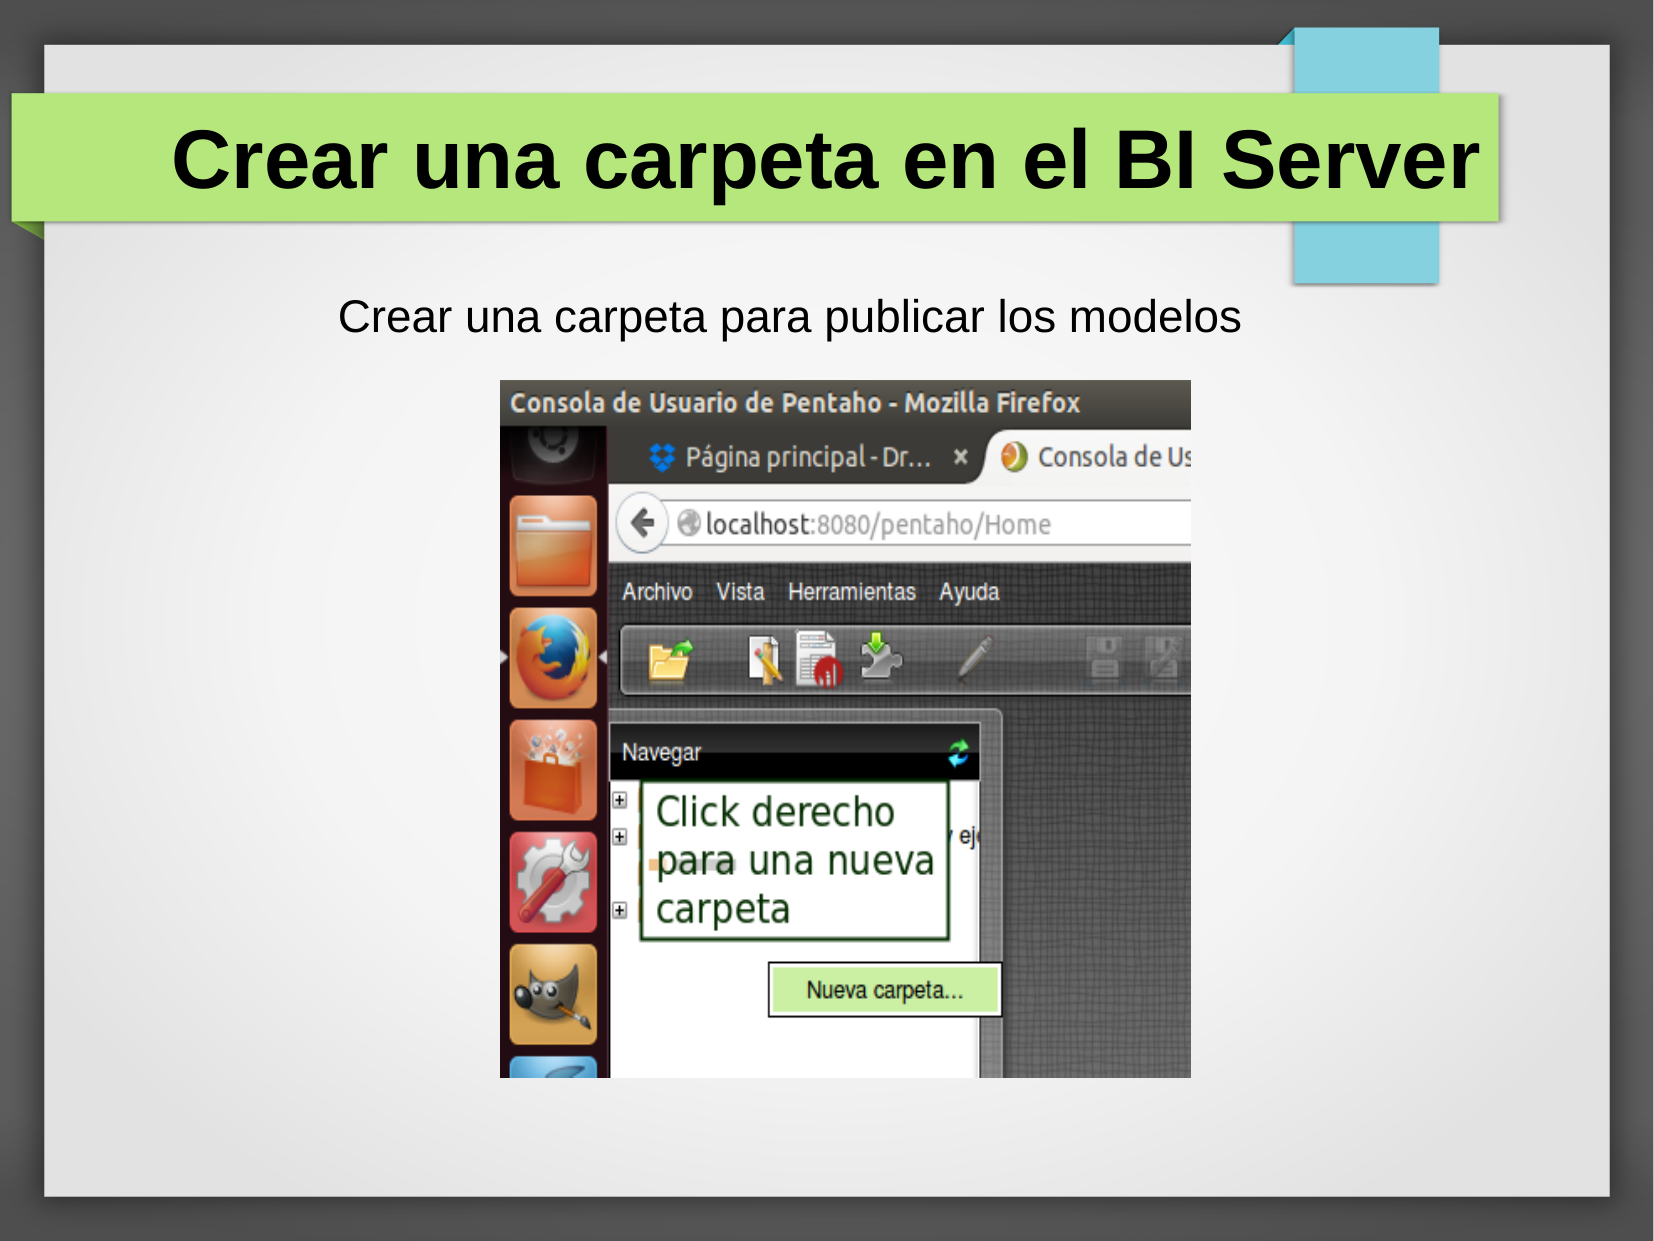

# Crear una carpeta en el BI Server
Crear una carpeta para publicar los modelos